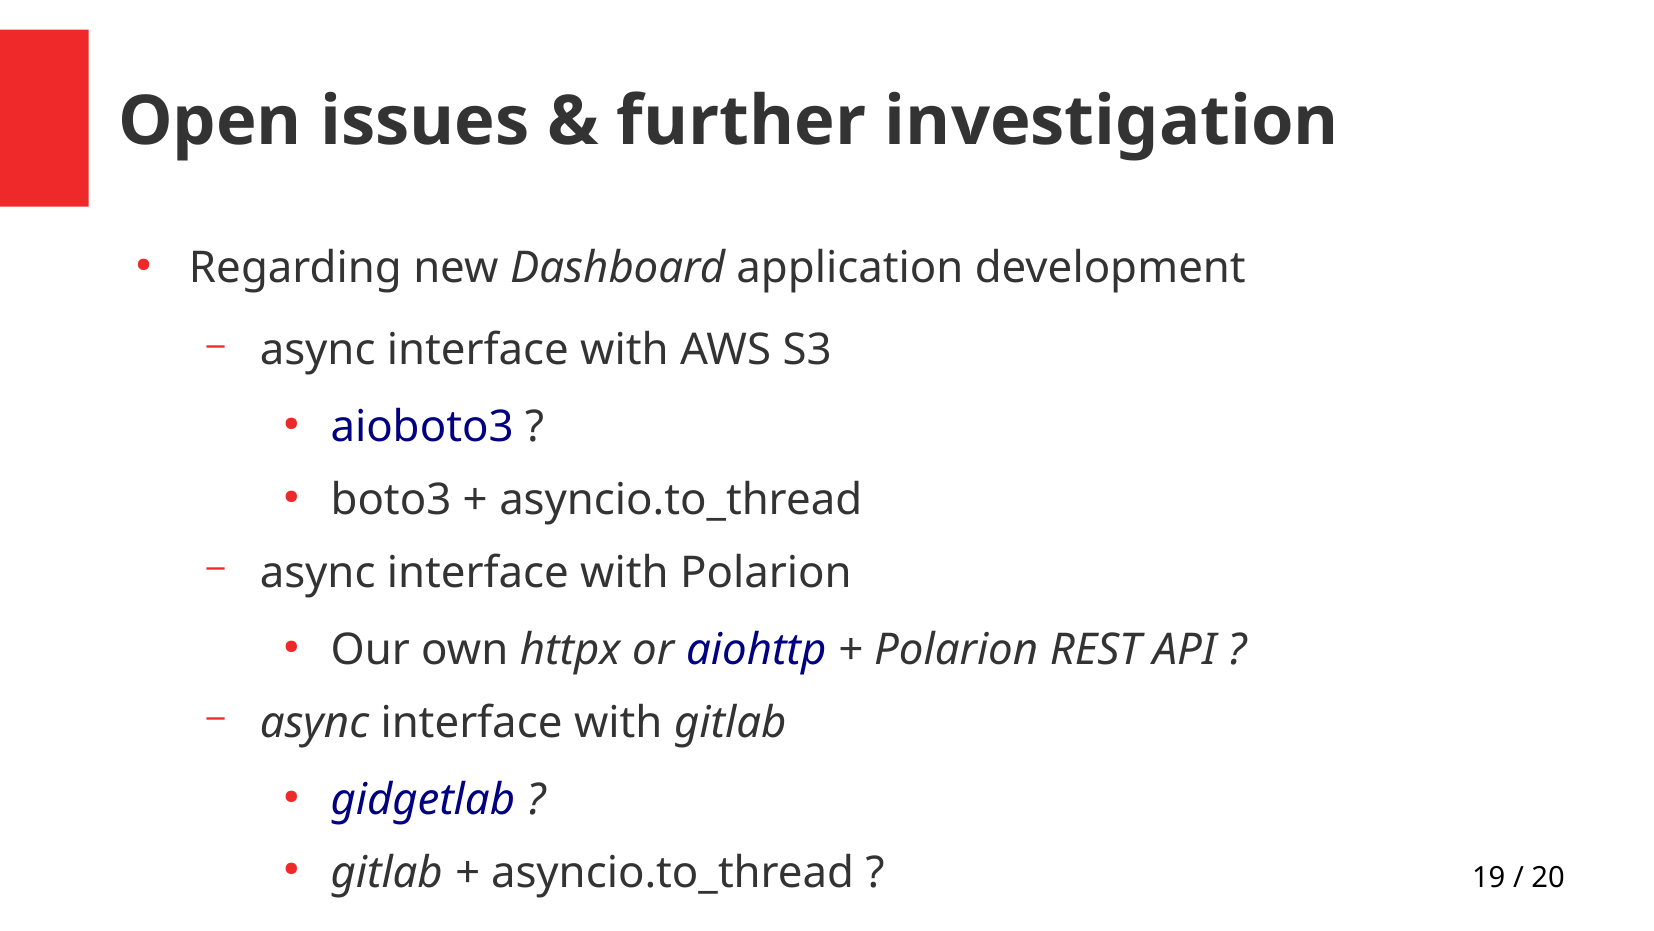

# Open issues & further investigation
Regarding new Dashboard application development
async interface with AWS S3
aioboto3 ?
boto3 + asyncio.to_thread
async interface with Polarion
Our own httpx or aiohttp + Polarion REST API ?
async interface with gitlab
gidgetlab ?
gitlab + asyncio.to_thread ?
19